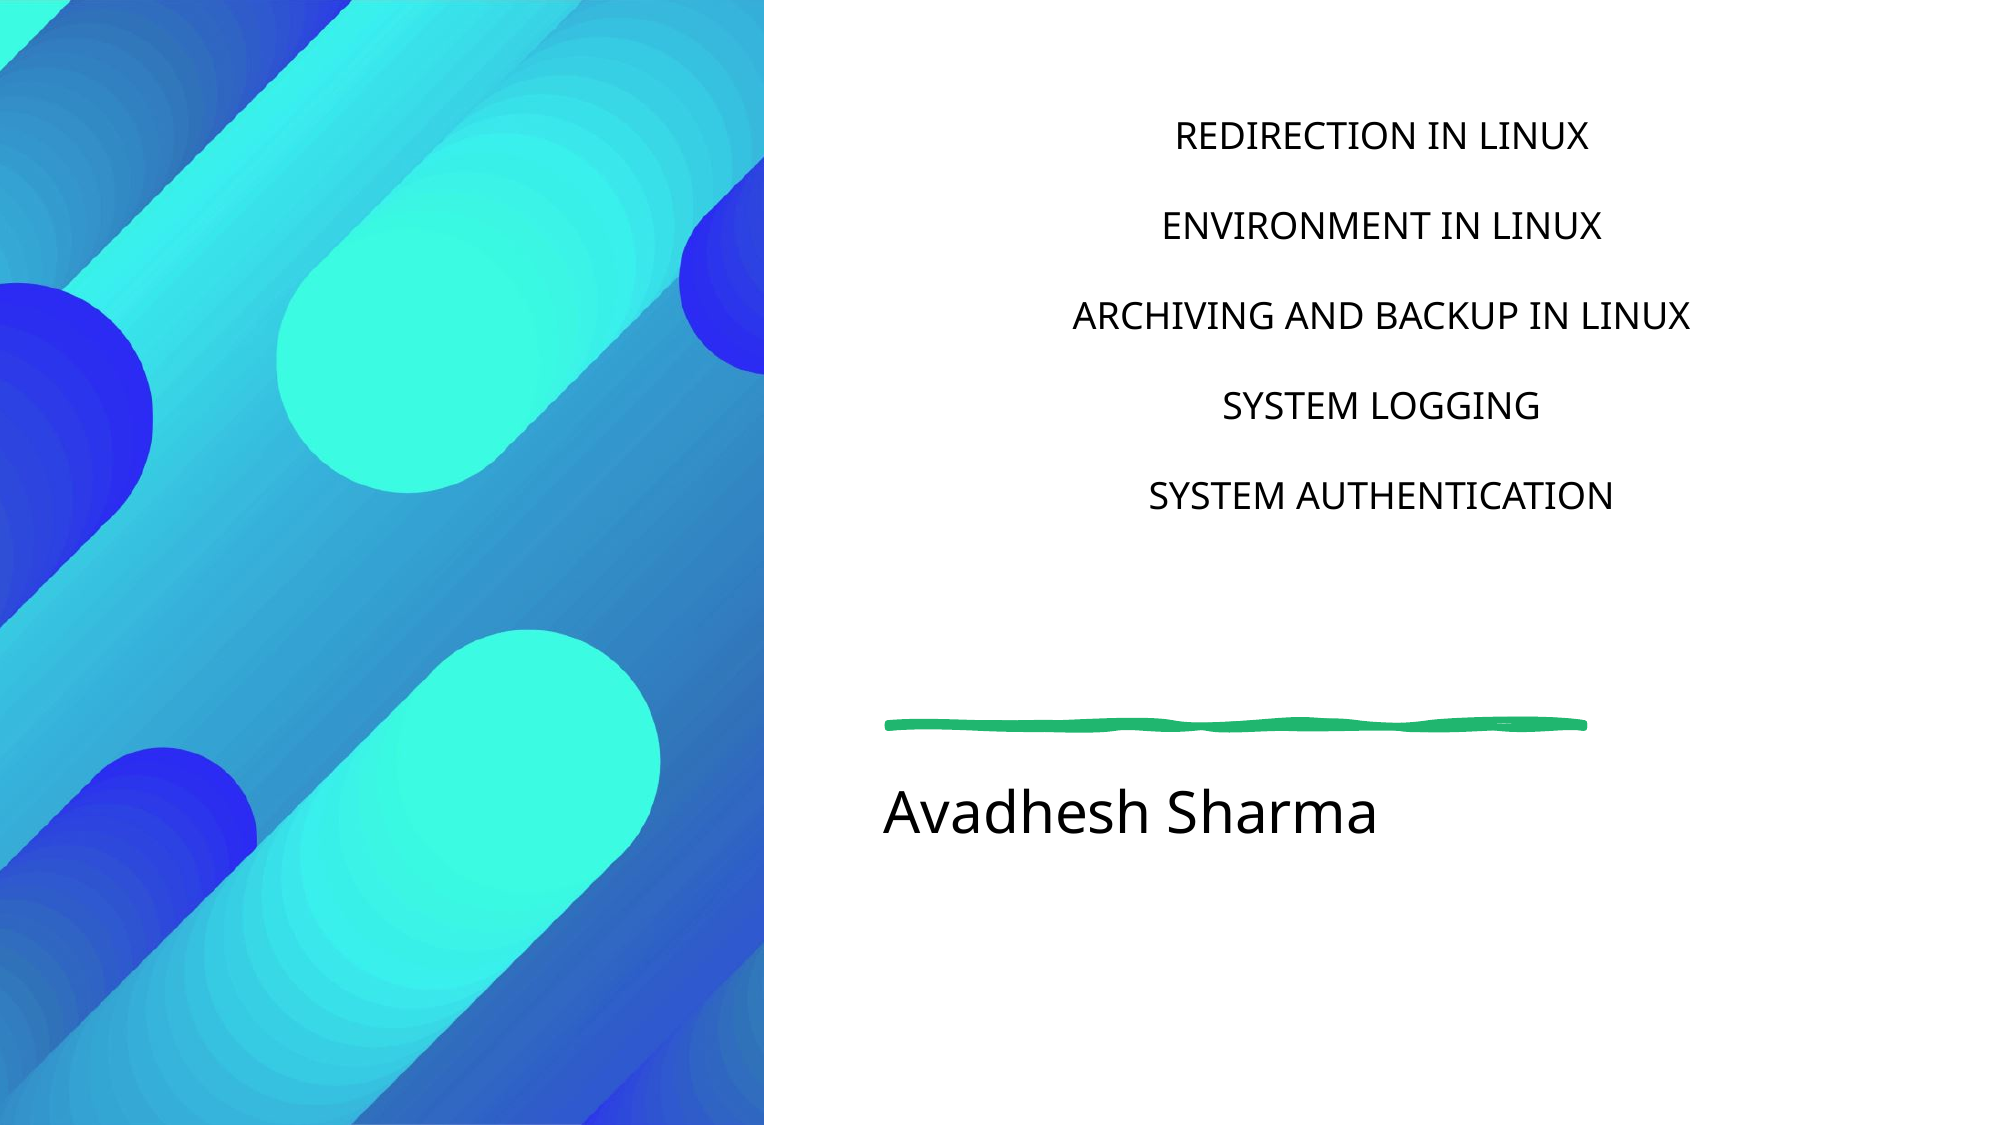

jh
REDIRECTION IN LINUX
ENVIRONMENT IN LINUX
ARCHIVING AND BACKUP IN LINUX
SYSTEM LOGGING
SYSTEM AUTHENTICATION
Avadhesh Sharma